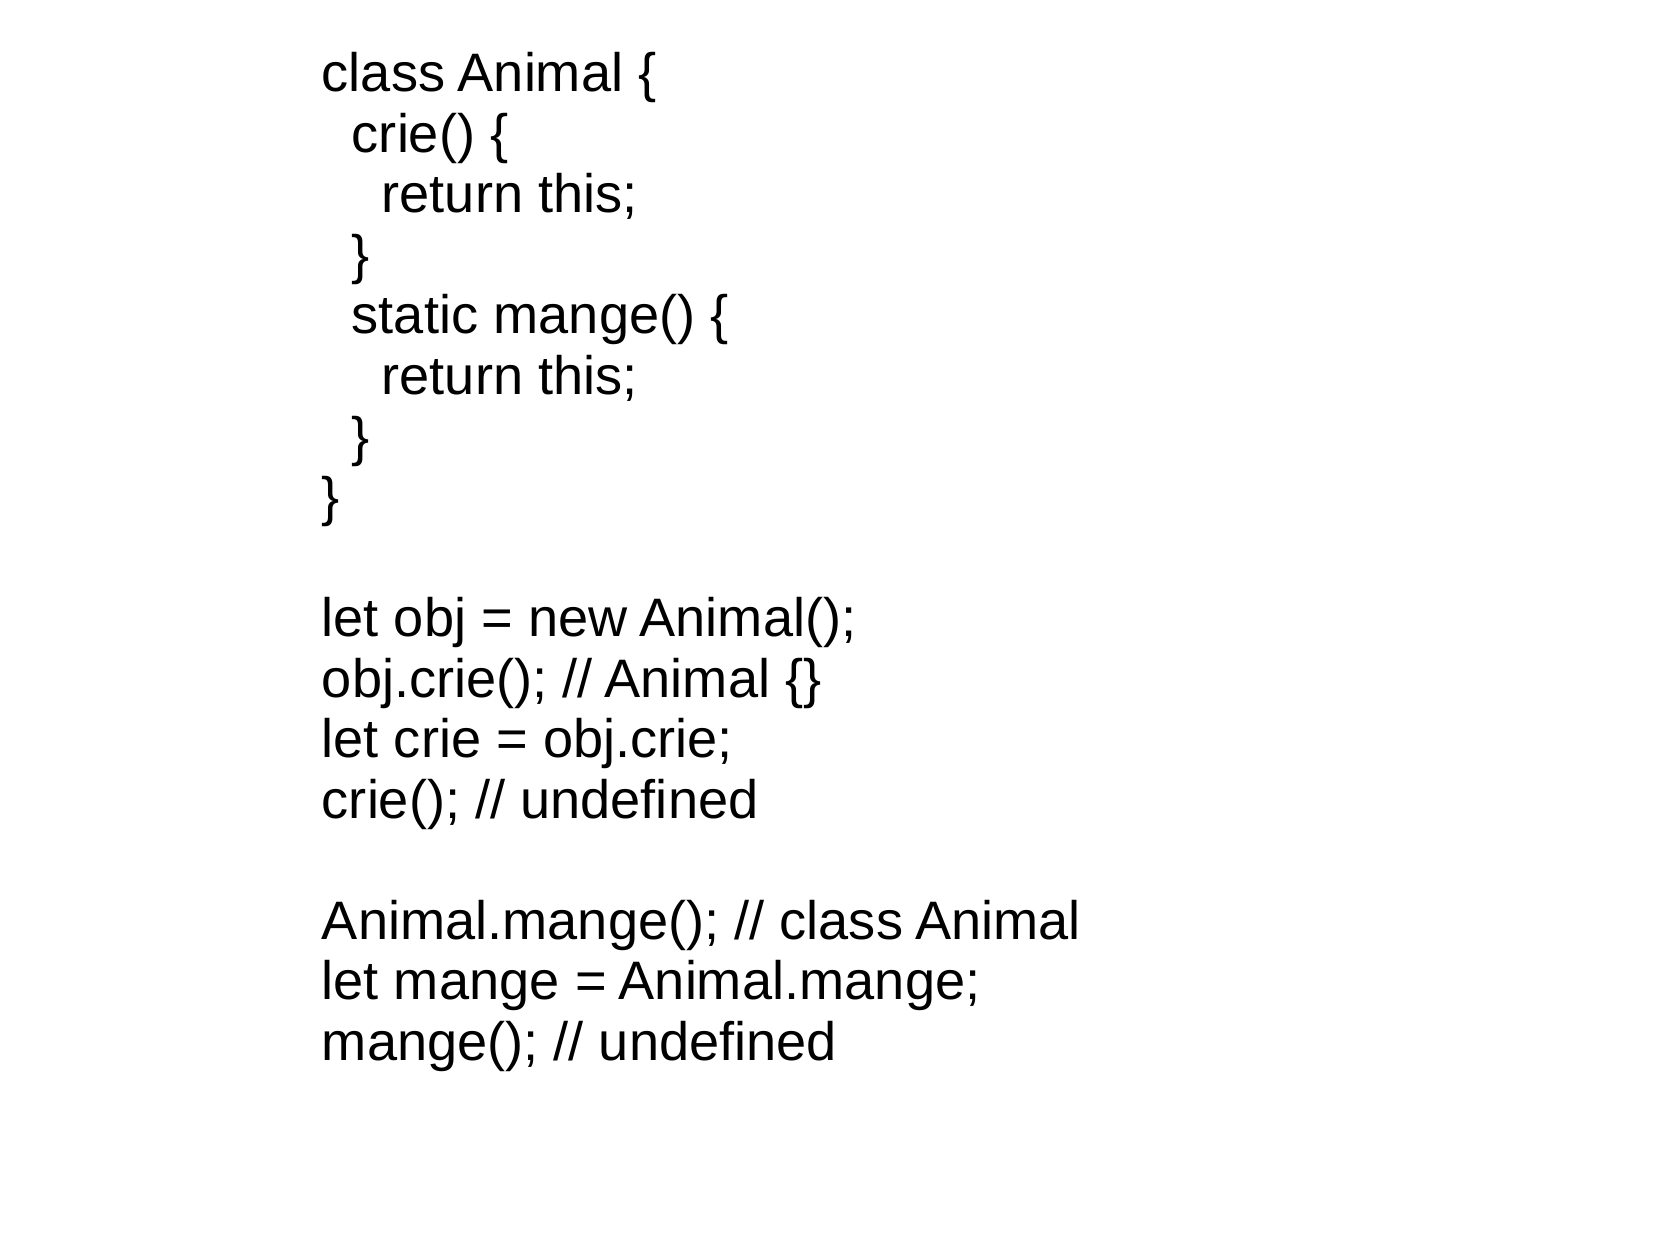

class Animal {
 crie() {
 return this;
 }
 static mange() {
 return this;
 }
}
let obj = new Animal();
obj.crie(); // Animal {}
let crie = obj.crie;
crie(); // undefined
Animal.mange(); // class Animal
let mange = Animal.mange;
mange(); // undefined